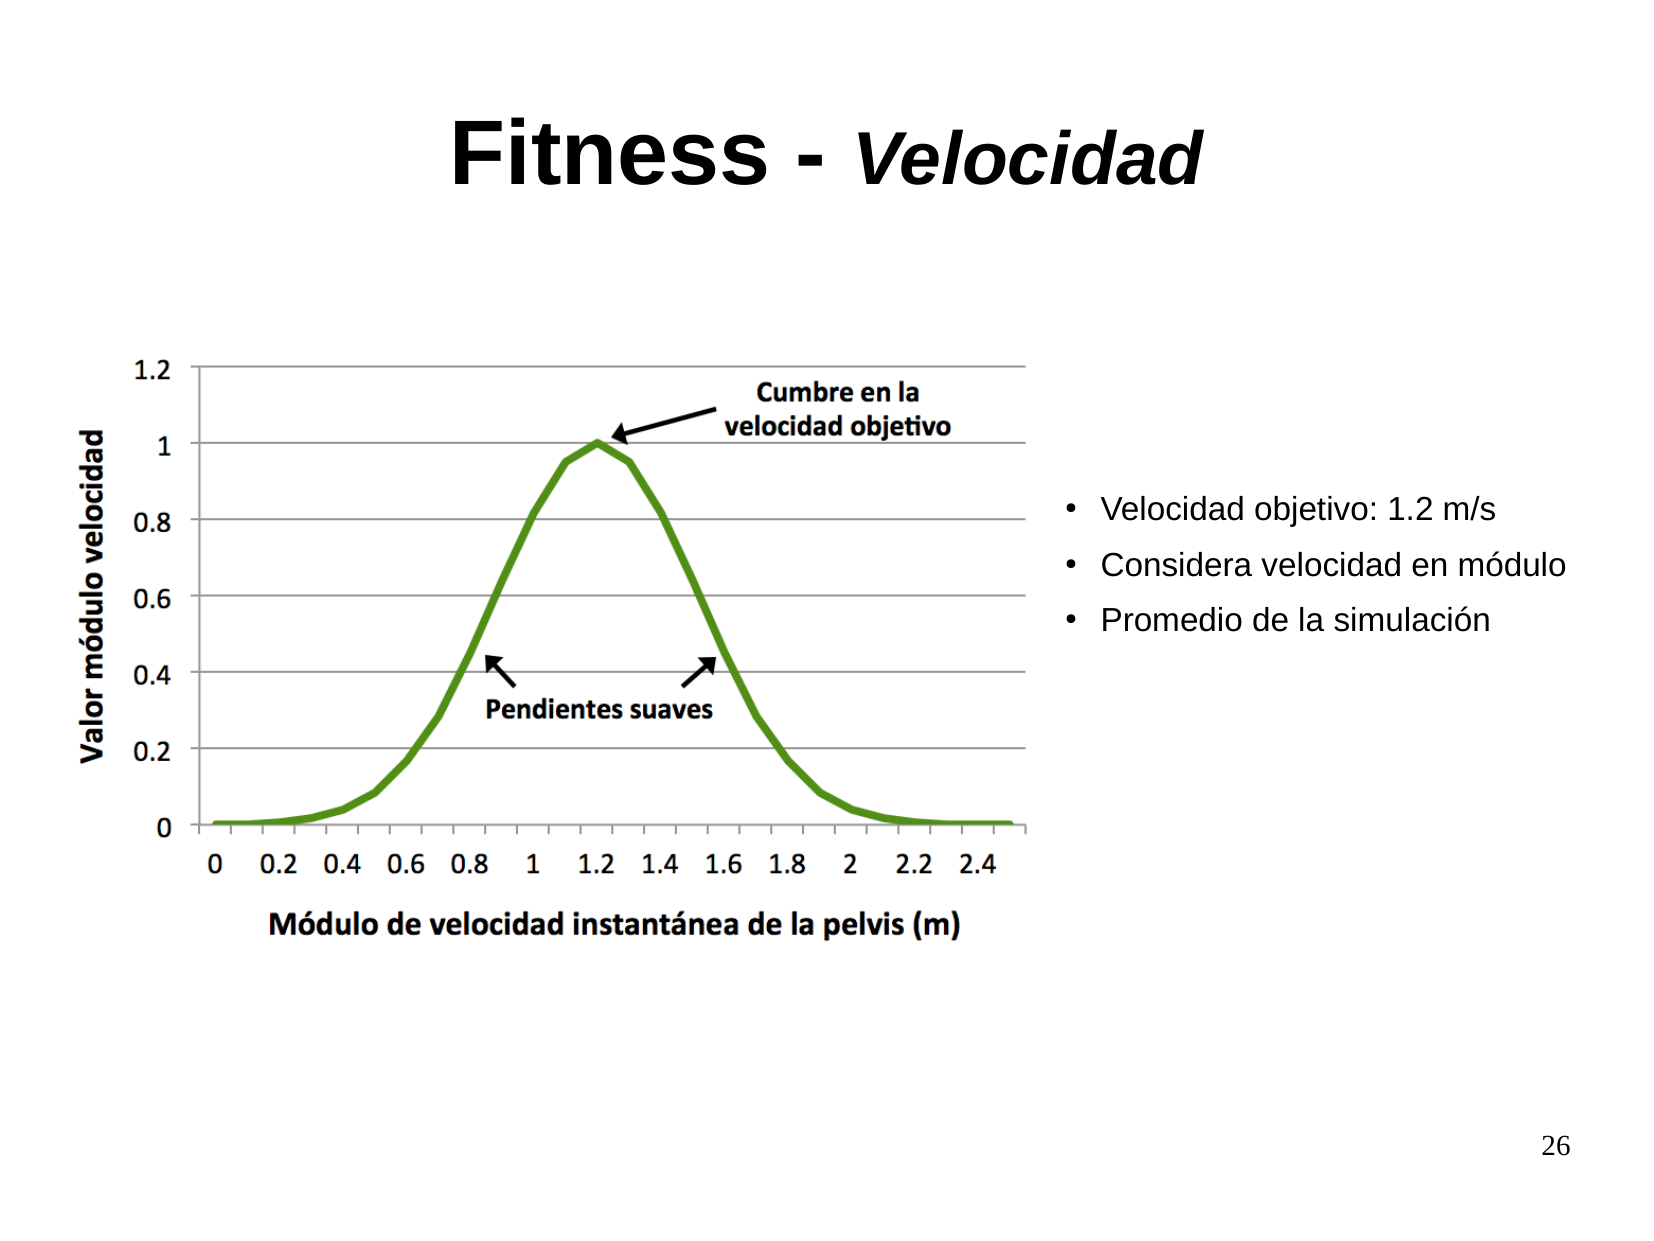

# Fitness - Velocidad
Velocidad objetivo: 1.2 m/s
Considera velocidad en módulo
Promedio de la simulación
26